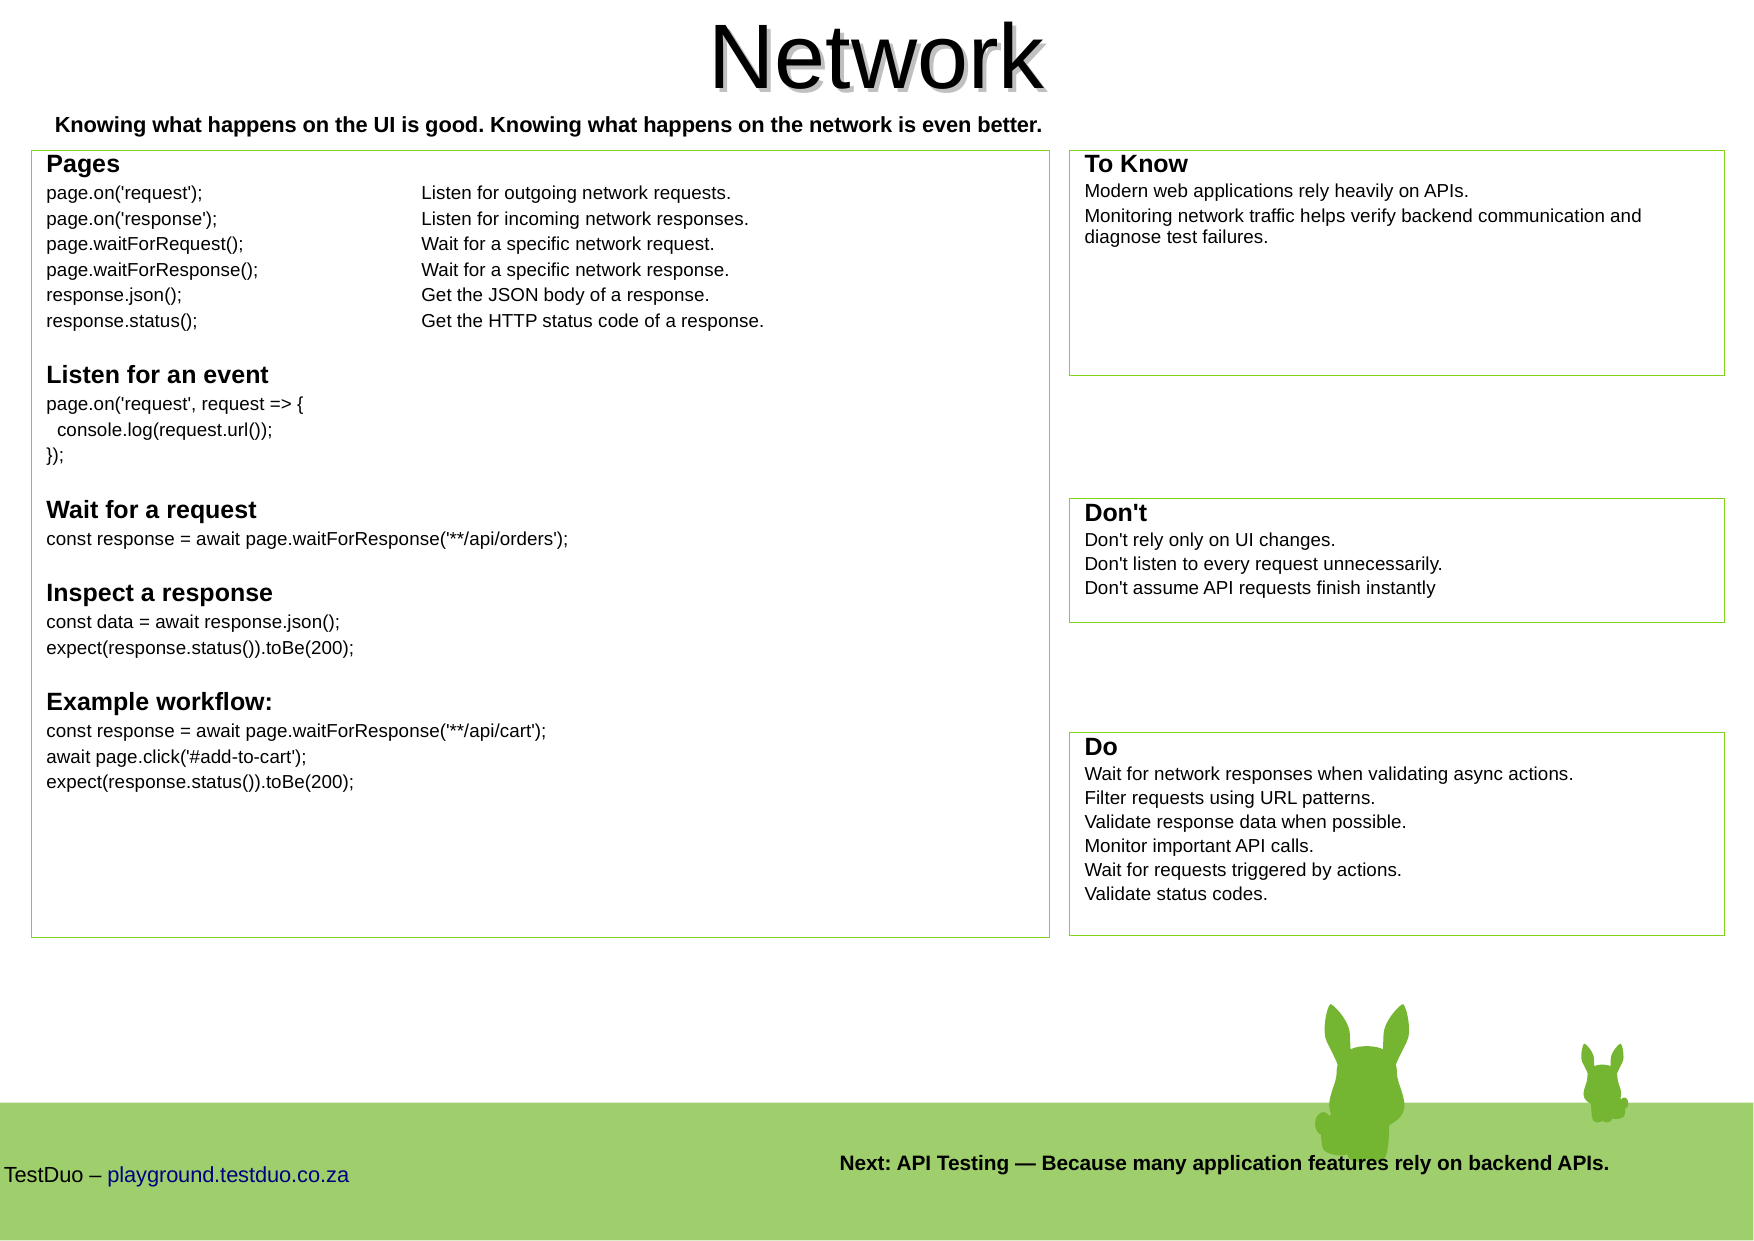

Network
Knowing what happens on the UI is good. Knowing what happens on the network is even better.
Pages
page.on('request'); 			Listen for outgoing network requests.
page.on('response'); 			Listen for incoming network responses.
page.waitForRequest(); 			Wait for a specific network request.
page.waitForResponse(); 		Wait for a specific network response.
response.json(); 			Get the JSON body of a response.
response.status(); 			Get the HTTP status code of a response.
Listen for an event
page.on('request', request => {
 console.log(request.url());
});
Wait for a request
const response = await page.waitForResponse('**/api/orders');
Inspect a response
const data = await response.json();
expect(response.status()).toBe(200);
Example workflow:
const response = await page.waitForResponse('**/api/cart');
await page.click('#add-to-cart');
expect(response.status()).toBe(200);
To Know
Modern web applications rely heavily on APIs.
Monitoring network traffic helps verify backend communication and diagnose test failures.
Don't
Don't rely only on UI changes.
Don't listen to every request unnecessarily.
Don't assume API requests finish instantly
Do
Wait for network responses when validating async actions.
Filter requests using URL patterns.
Validate response data when possible.
Monitor important API calls.
Wait for requests triggered by actions.
Validate status codes.
Next: API Testing — Because many application features rely on backend APIs.
# TestDuo – playground.testduo.co.za